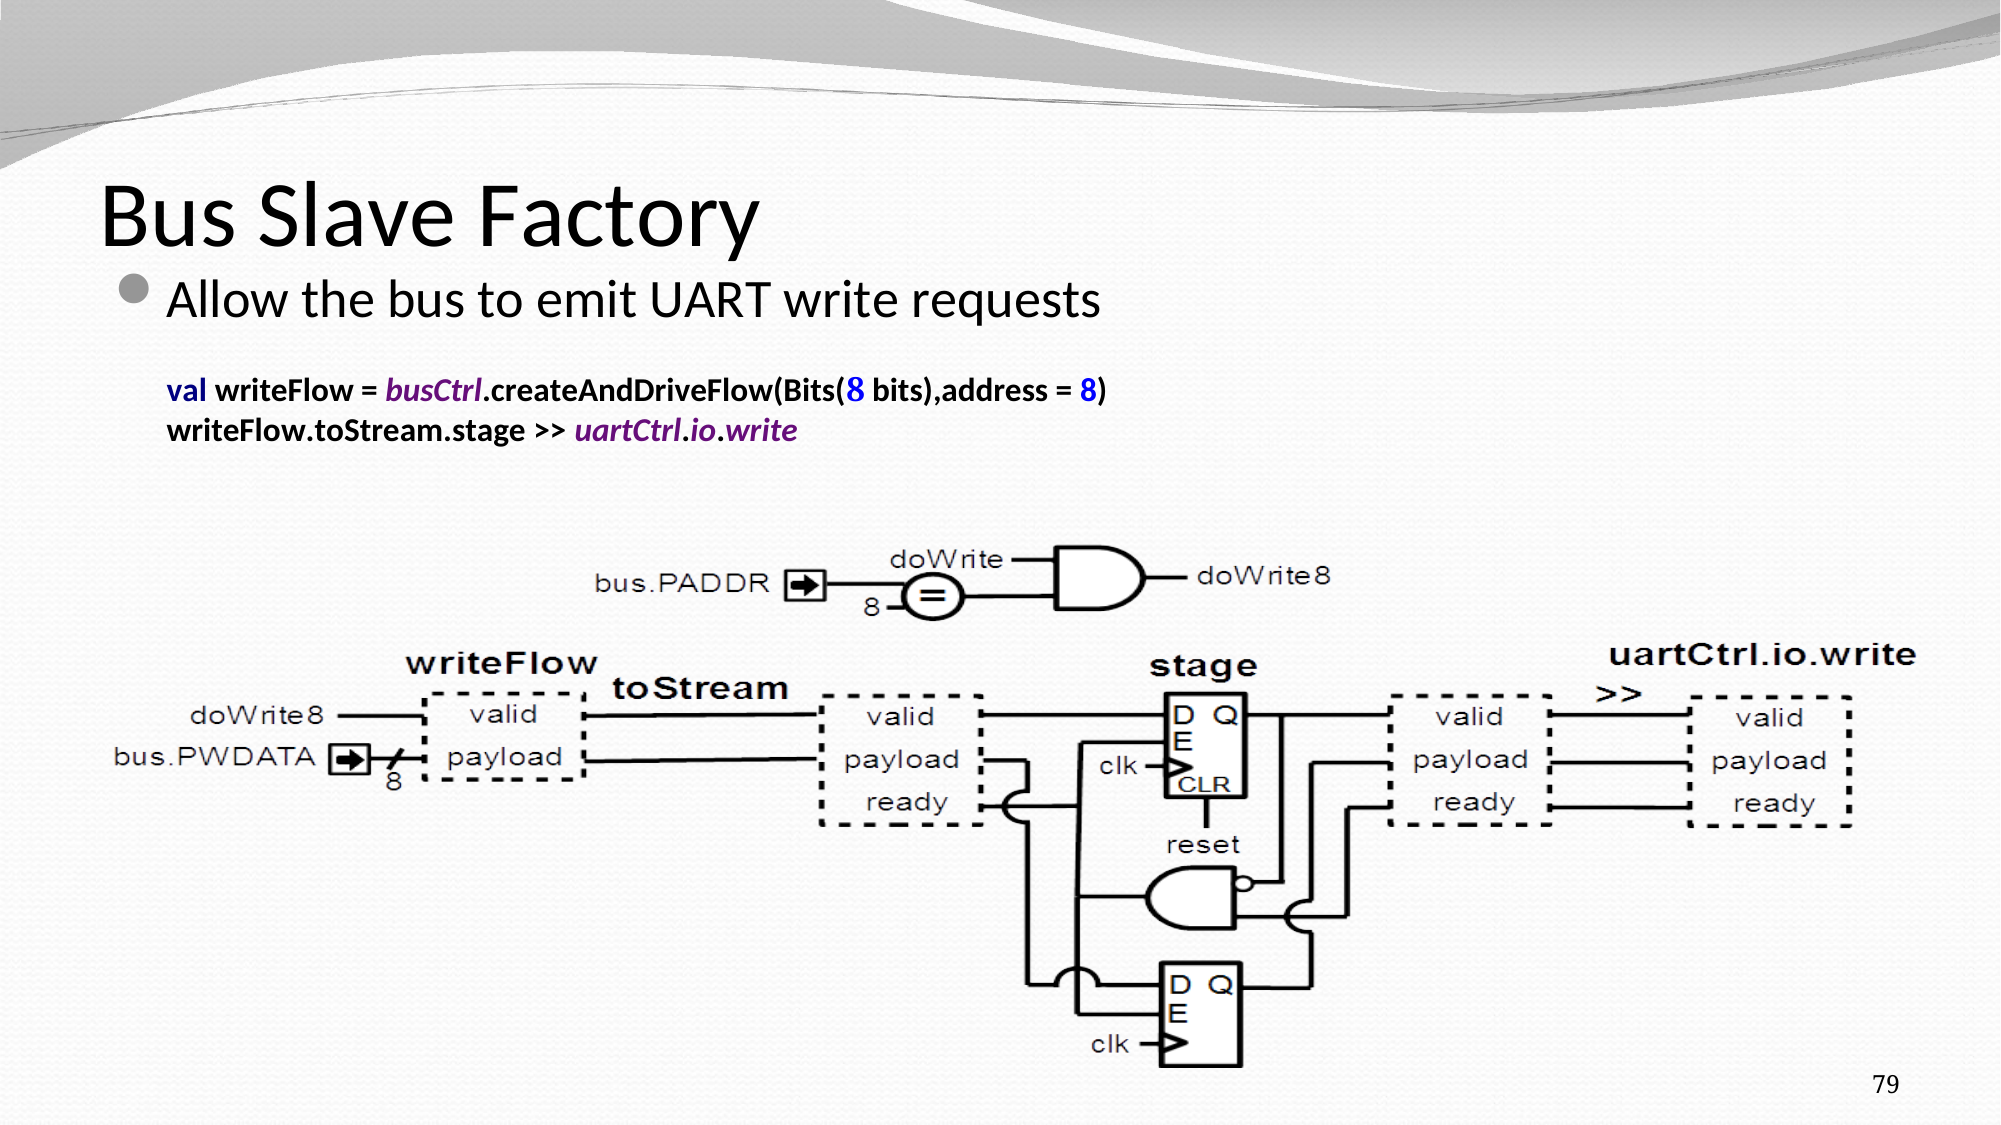

# Bus Slave Factory
Allow the bus to emit UART write requests
val writeFlow = busCtrl.createAndDriveFlow(Bits(8 bits),address = 8)
writeFlow.toStream.stage >> uartCtrl.io.write